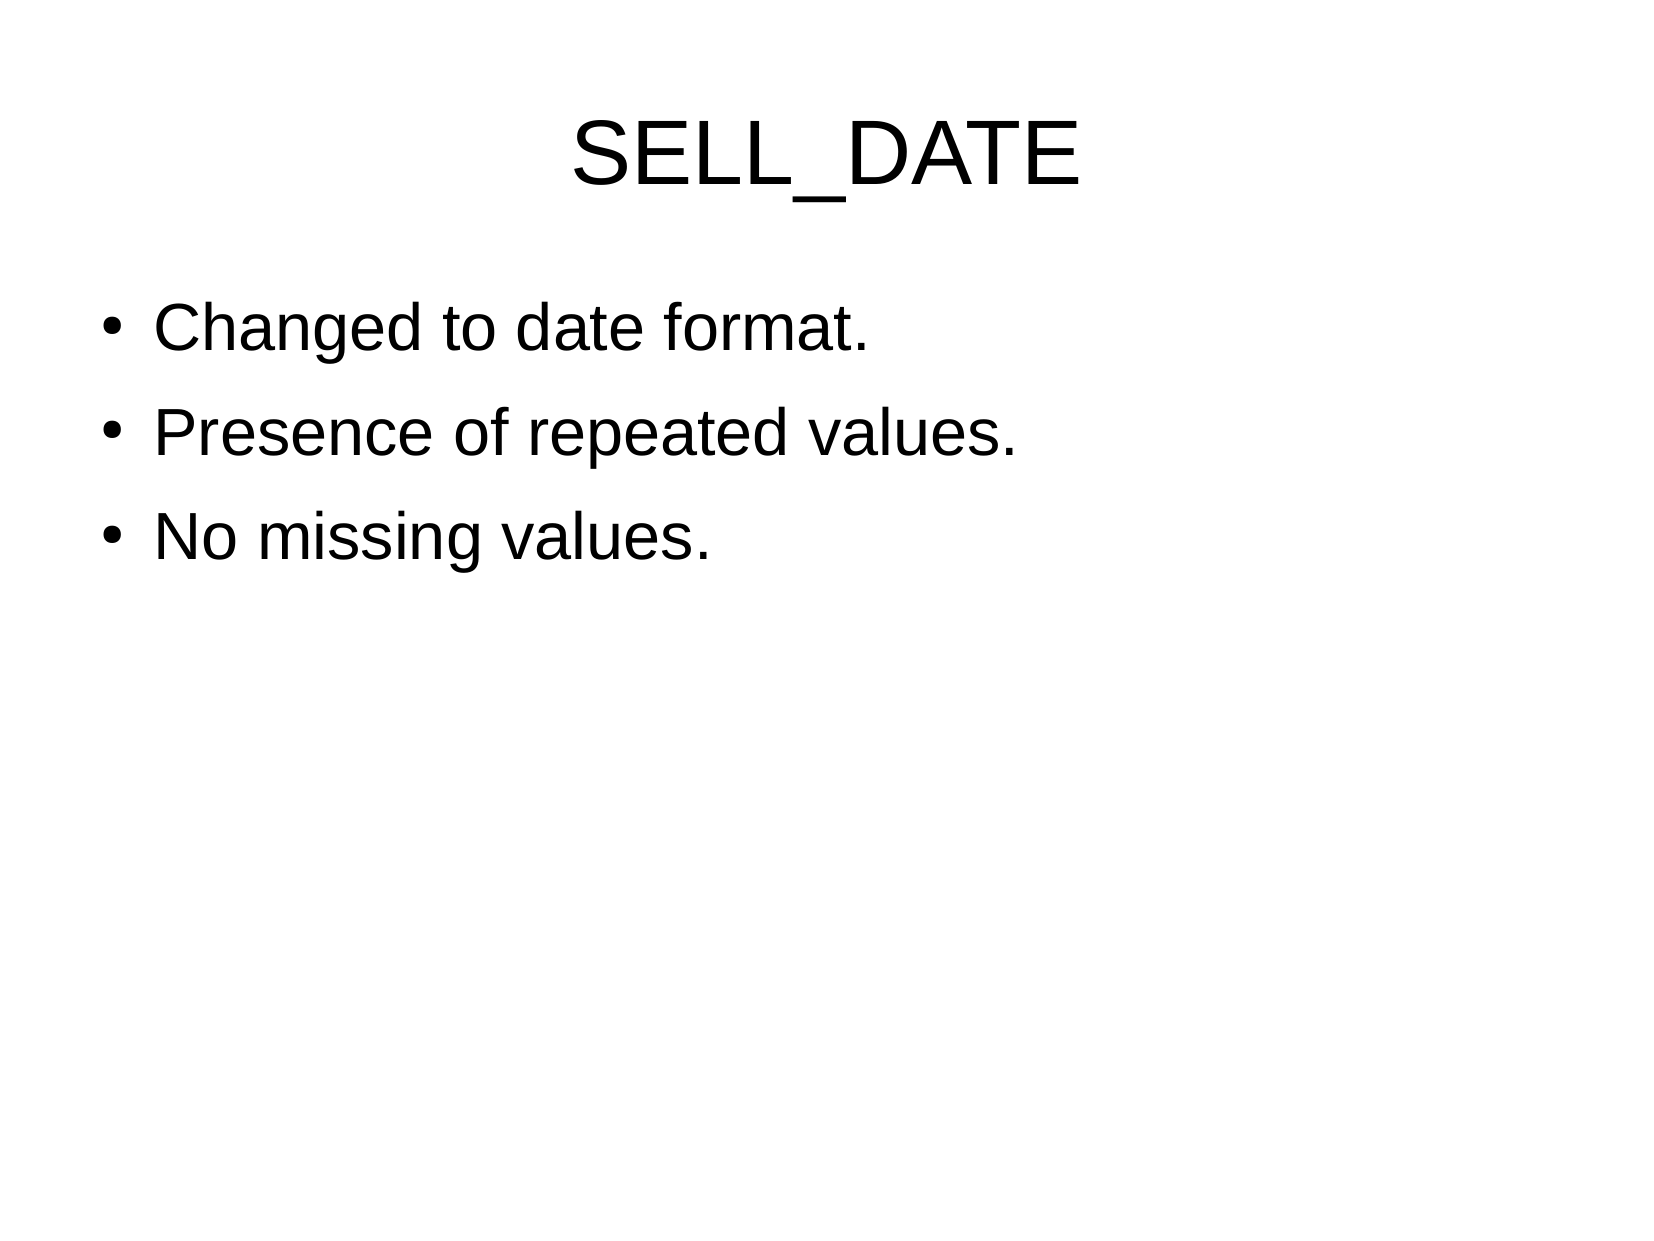

# SELL_DATE
Changed to date format.
Presence of repeated values.
No missing values.